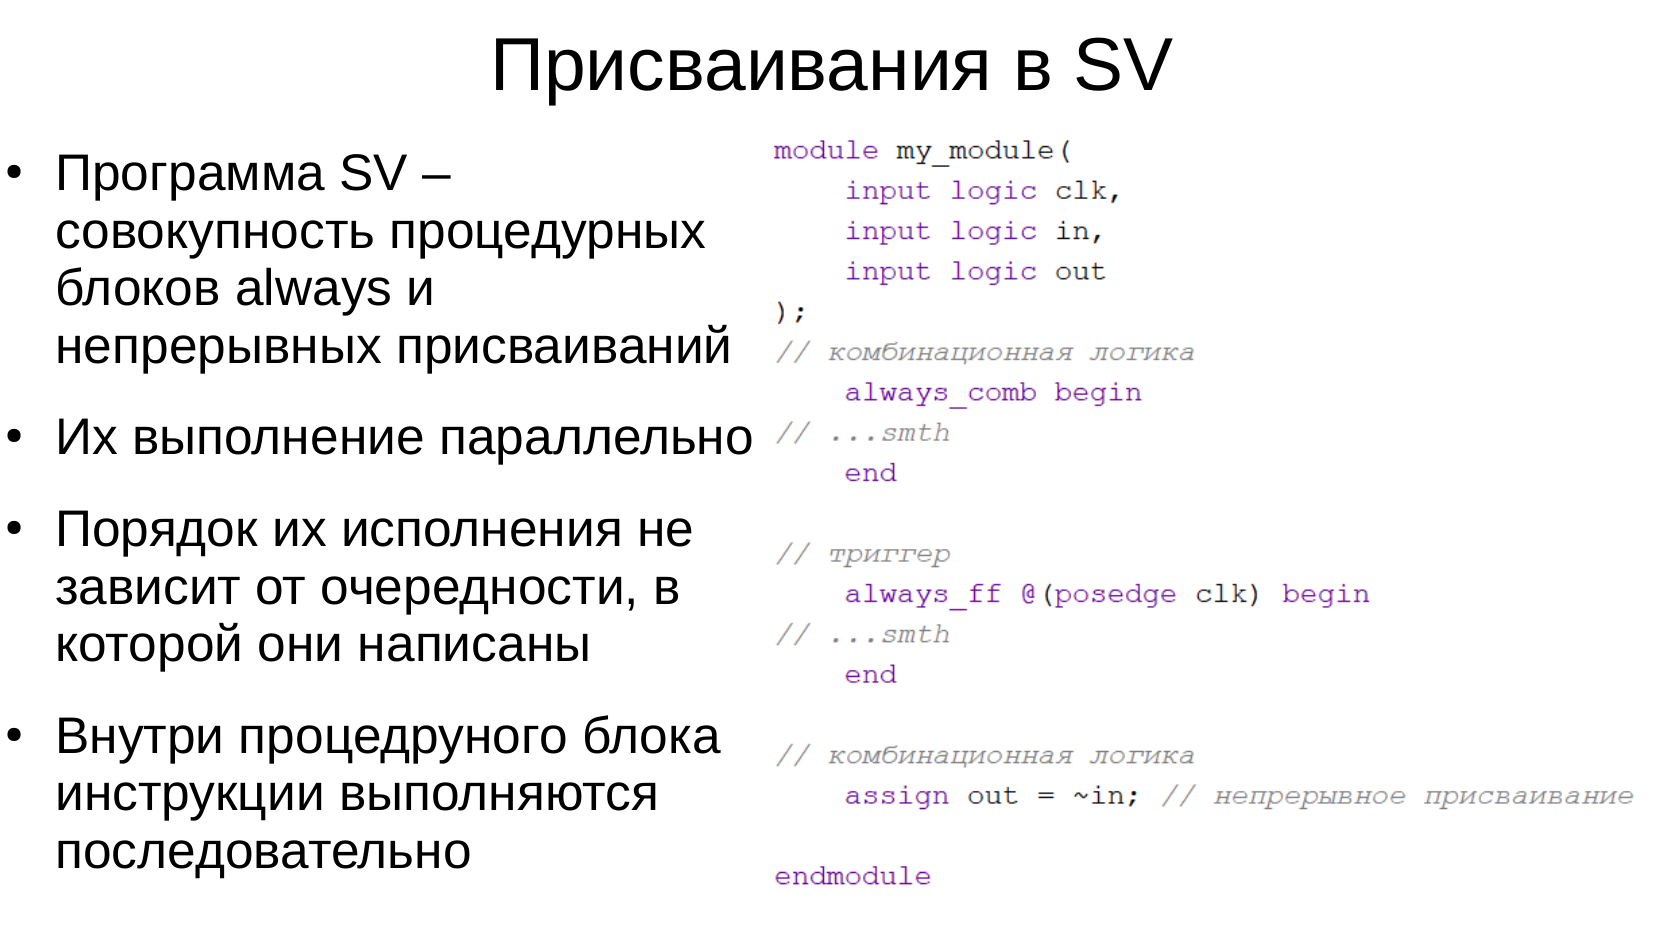

# Присваивания в SV
Программа SV – совокупность процедурных блоков always и непрерывных присваиваний
Их выполнение параллельно
Порядок их исполнения не зависит от очередности, в которой они написаны
Внутри процедруного блока инструкции выполняются последовательно